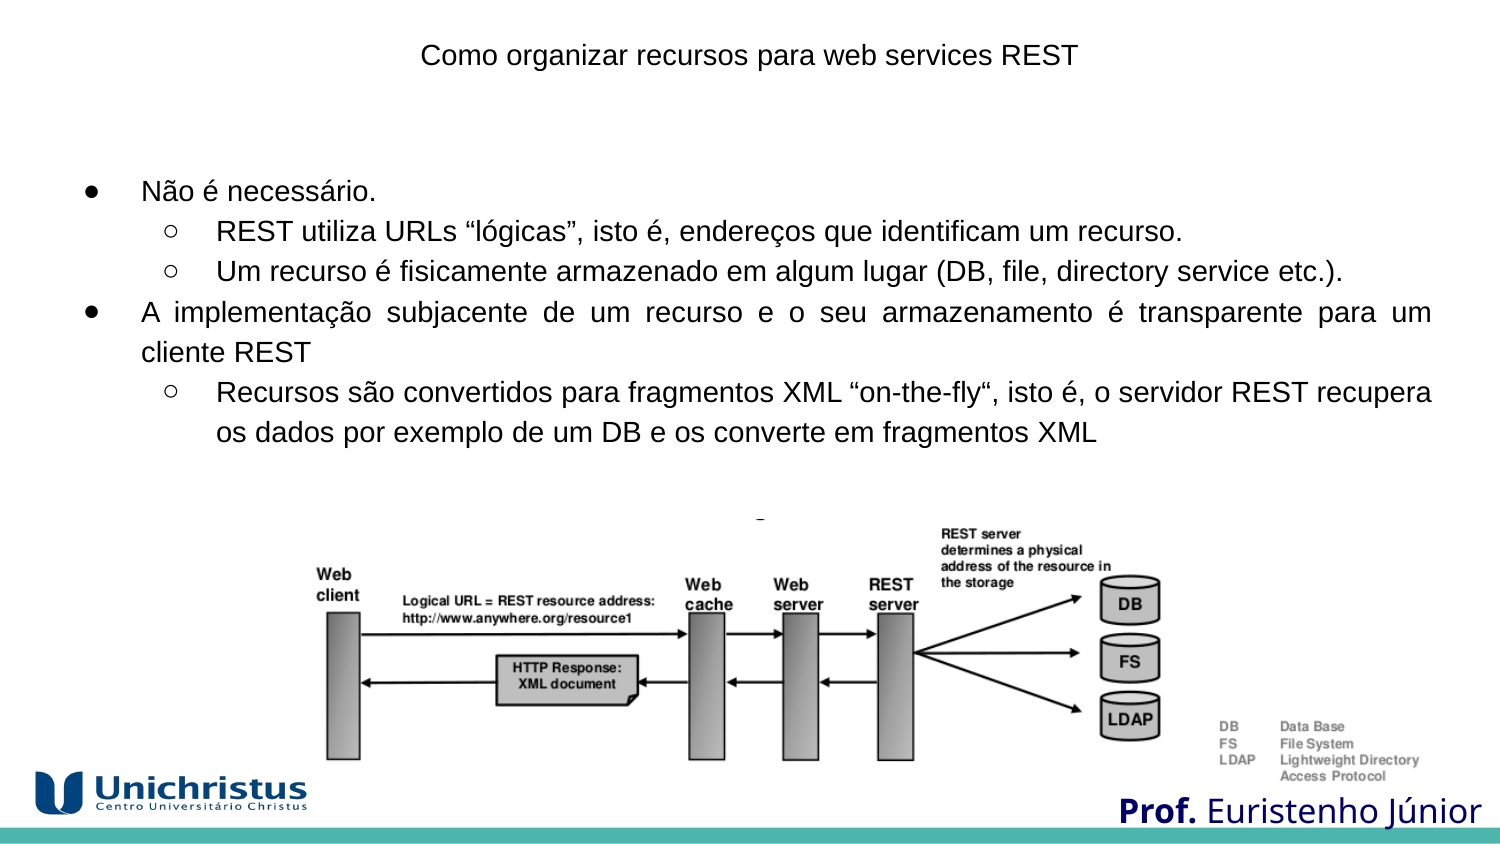

# Como organizar recursos para web services REST
Não é necessário.
REST utiliza URLs “lógicas”, isto é, endereços que identificam um recurso.
Um recurso é fisicamente armazenado em algum lugar (DB, file, directory service etc.).
A implementação subjacente de um recurso e o seu armazenamento é transparente para um cliente REST
Recursos são convertidos para fragmentos XML “on-the-fly“, isto é, o servidor REST recupera os dados por exemplo de um DB e os converte em fragmentos XML
Prof. Euristenho Júnior